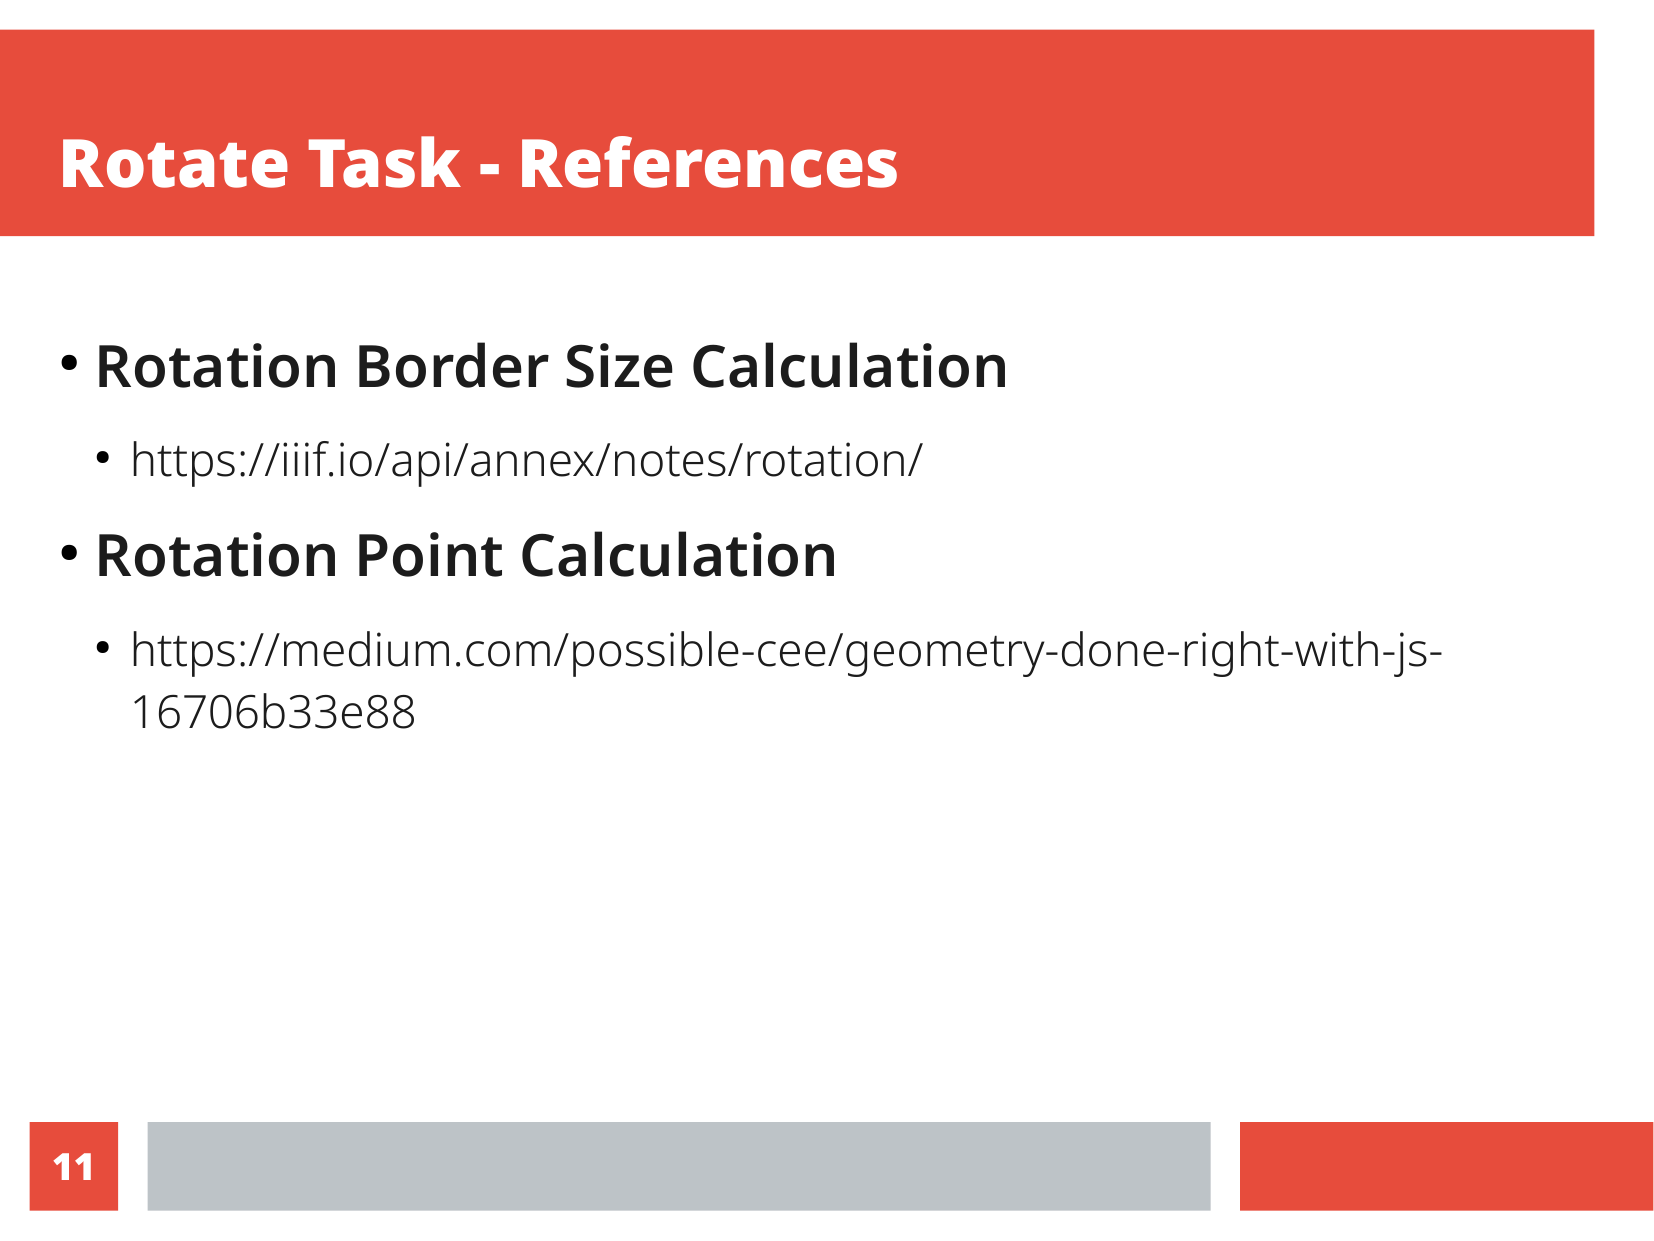

# Rotate Task - References
Rotation Border Size Calculation
https://iiif.io/api/annex/notes/rotation/
Rotation Point Calculation
https://medium.com/possible-cee/geometry-done-right-with-js-16706b33e88
11